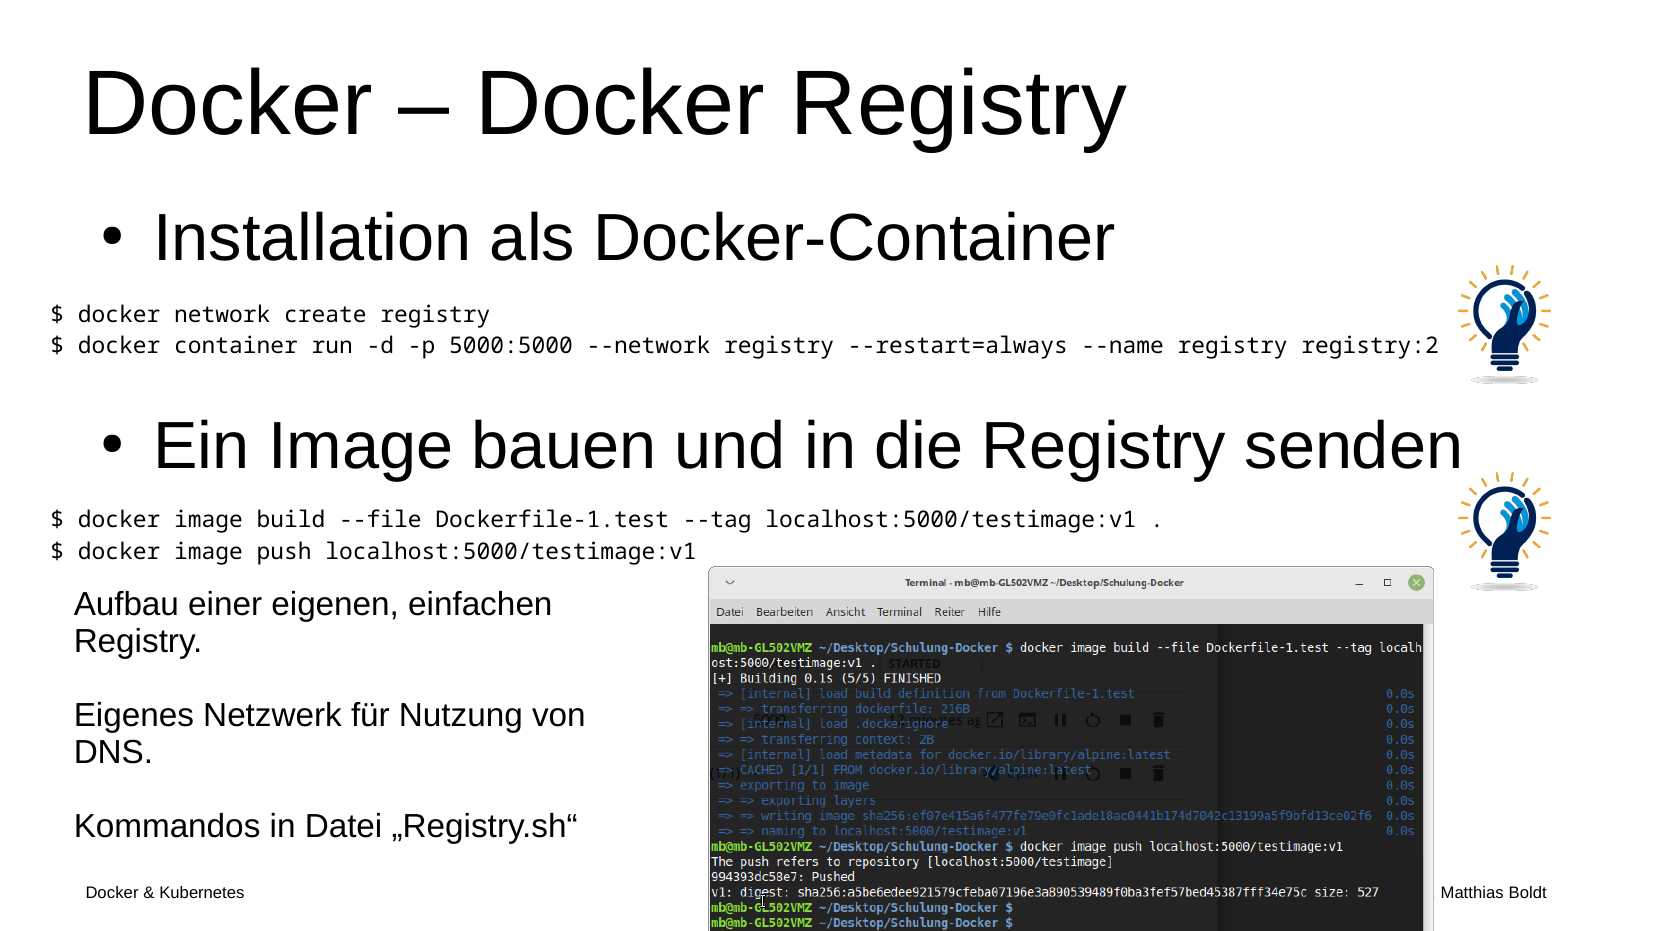

# Docker – Docker Registry
Installation als Docker-Container
Ein Image bauen und in die Registry senden
$ docker network create registry
$ docker container run -d -p 5000:5000 --network registry --restart=always --name registry registry:2
$ docker image build --file Dockerfile-1.test --tag localhost:5000/testimage:v1 .
$ docker image push localhost:5000/testimage:v1
Aufbau einer eigenen, einfachen Registry.
Eigenes Netzwerk für Nutzung von DNS.
Kommandos in Datei „Registry.sh“
Docker & Kubernetes																Dr. Matthias Boldt